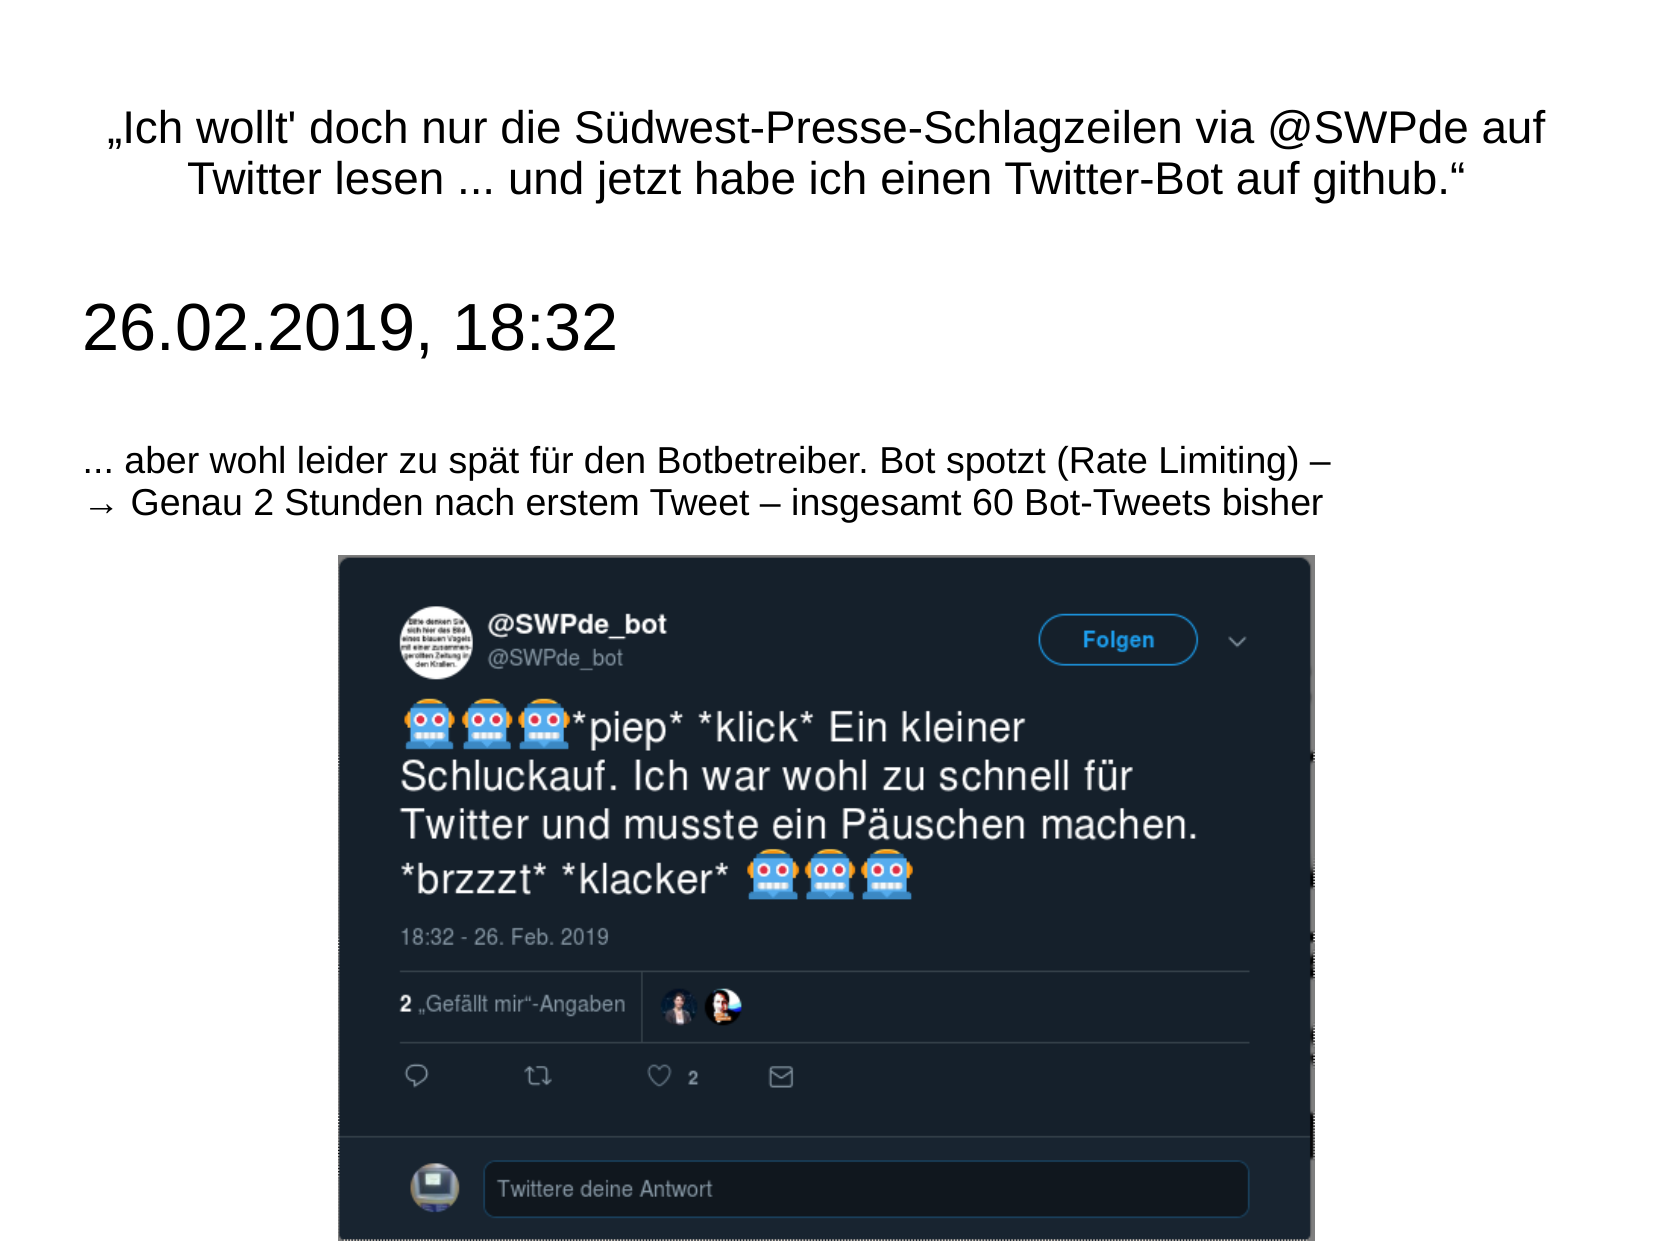

# „Ich wollt' doch nur die Südwest-Presse-Schlagzeilen via @SWPde auf Twitter lesen ... und jetzt habe ich einen Twitter-Bot auf github.“
26.02.2019, 18:32
... aber wohl leider zu spät für den Botbetreiber. Bot spotzt (Rate Limiting) –
→ Genau 2 Stunden nach erstem Tweet – insgesamt 60 Bot-Tweets bisher